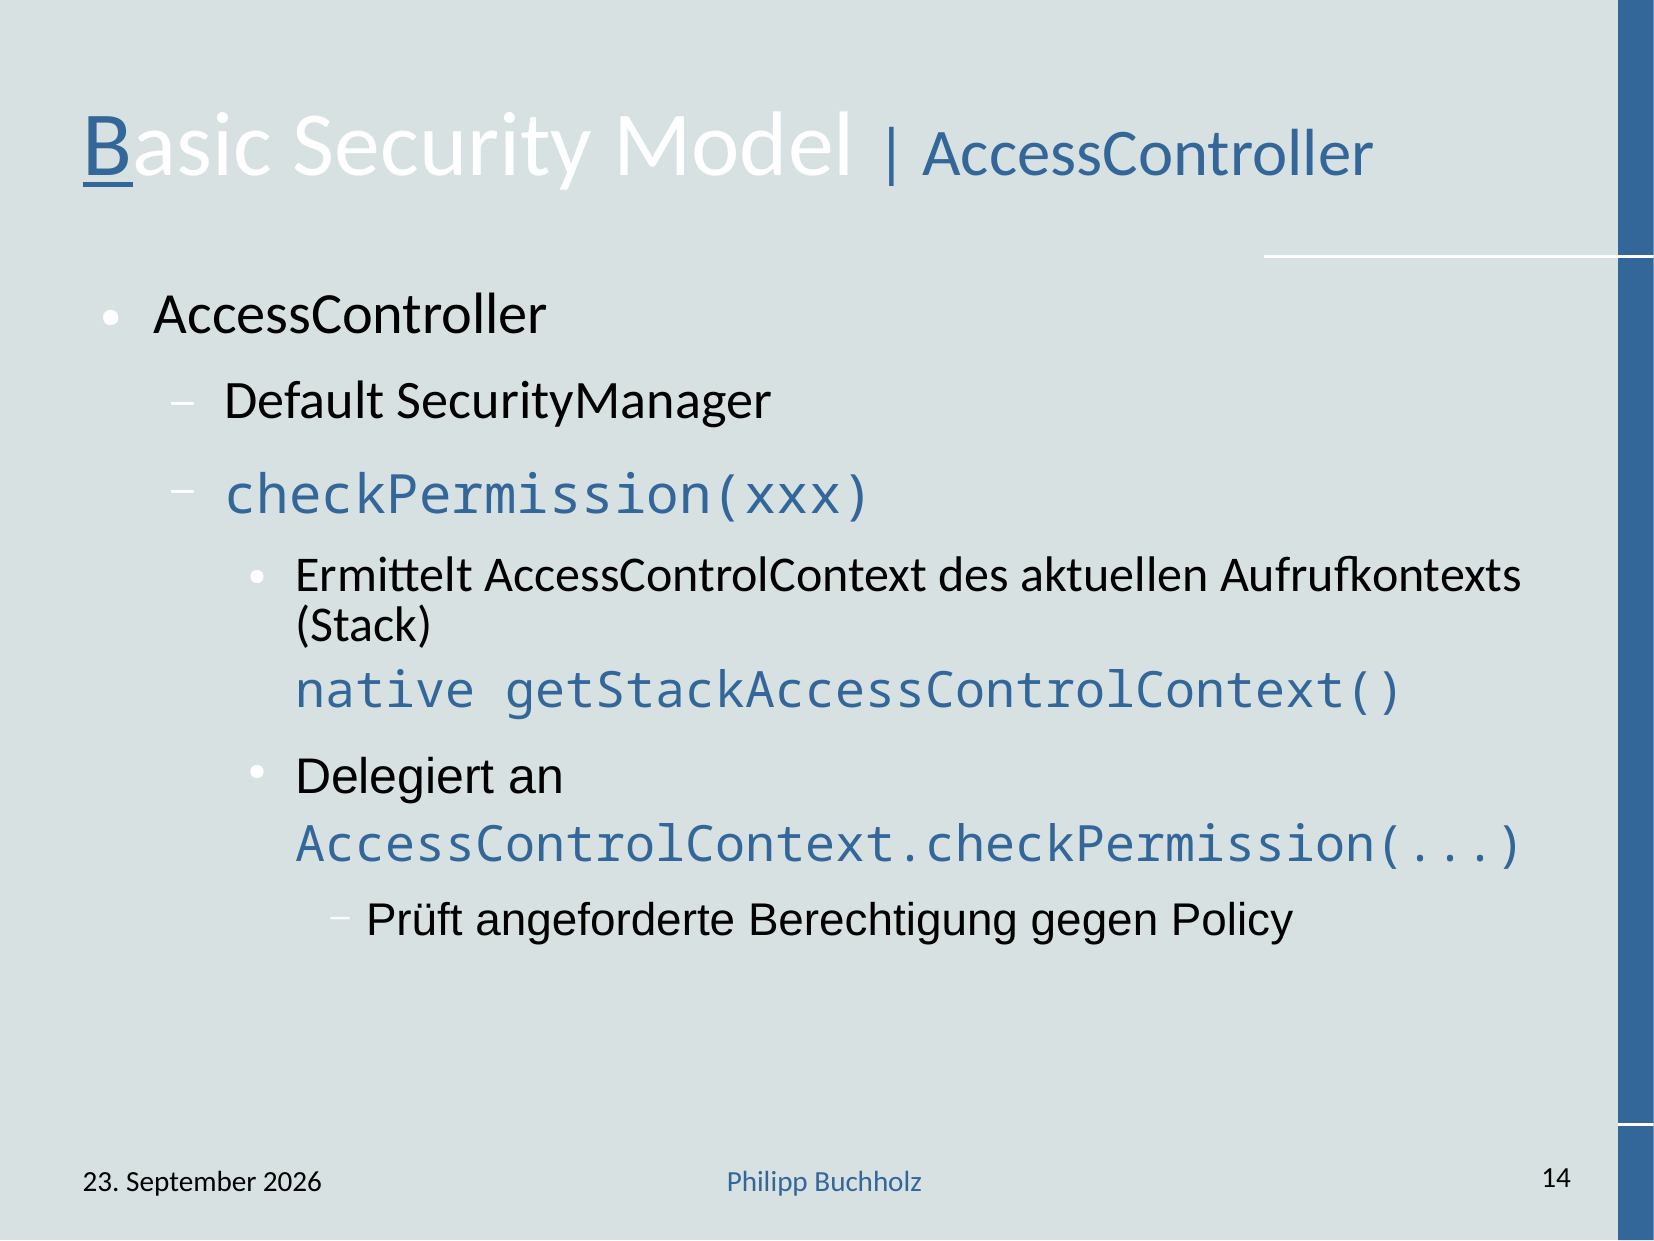

# Basic Security Model | AccessController
AccessController
Default SecurityManager
checkPermission(xxx)
Ermittelt AccessControlContext des aktuellen Aufrufkontexts (Stack)
native getStackAccessControlContext()
Delegiert an AccessControlContext.checkPermission(...)
Prüft angeforderte Berechtigung gegen Policy
14